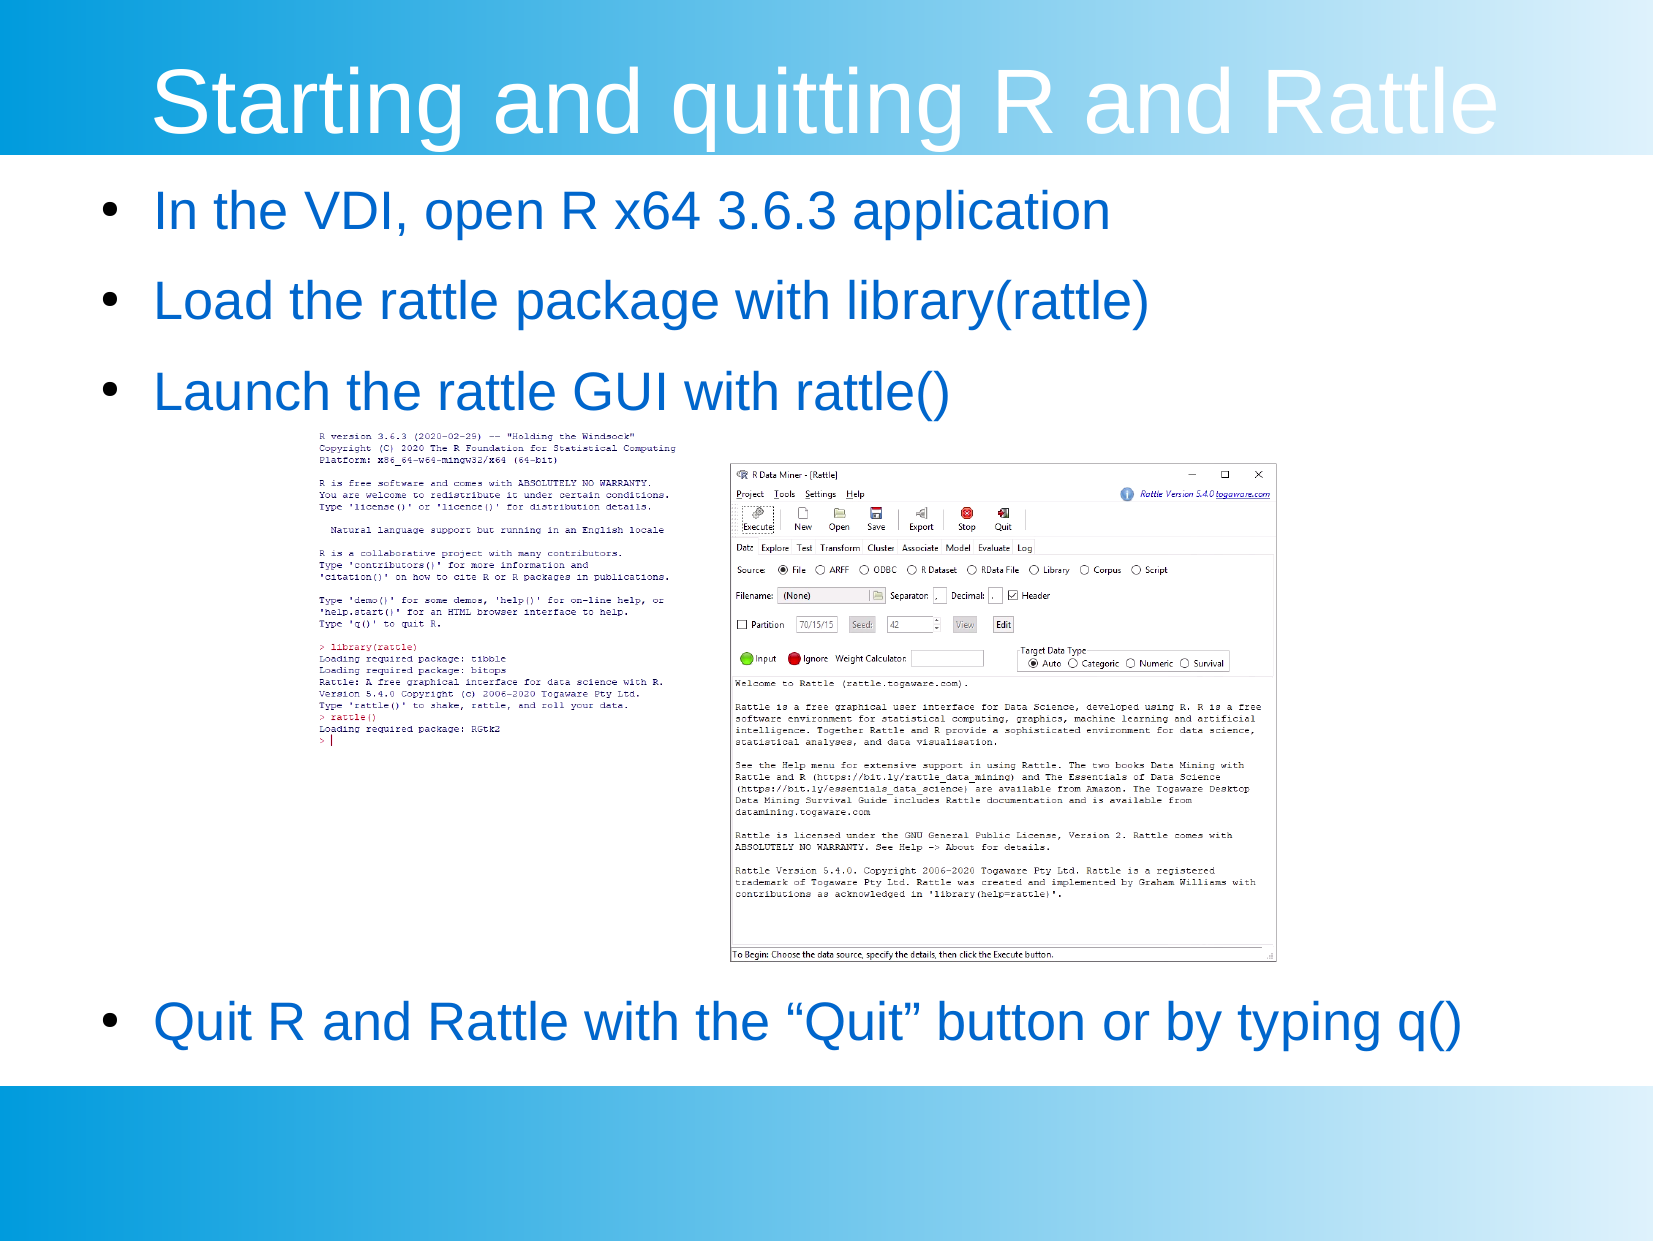

# Starting and quitting R and Rattle
In the VDI, open R x64 3.6.3 application
Load the rattle package with library(rattle)
Launch the rattle GUI with rattle()
Quit R and Rattle with the “Quit” button or by typing q()